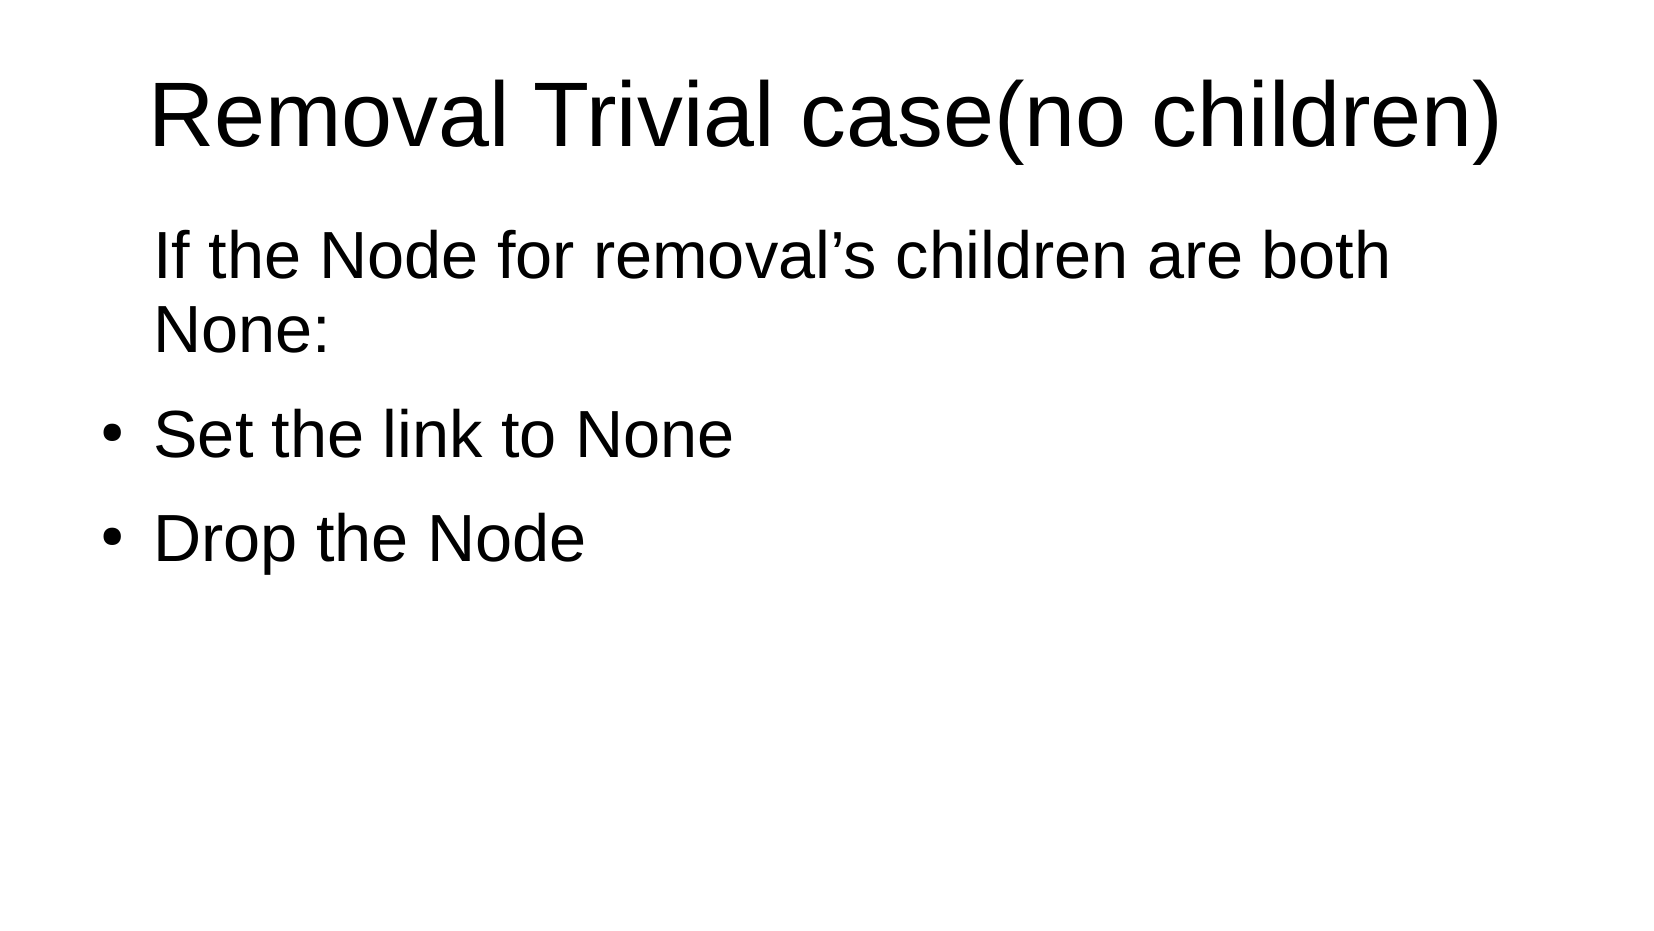

# Removal Trivial case(no children)
If the Node for removal’s children are both None:
Set the link to None
Drop the Node